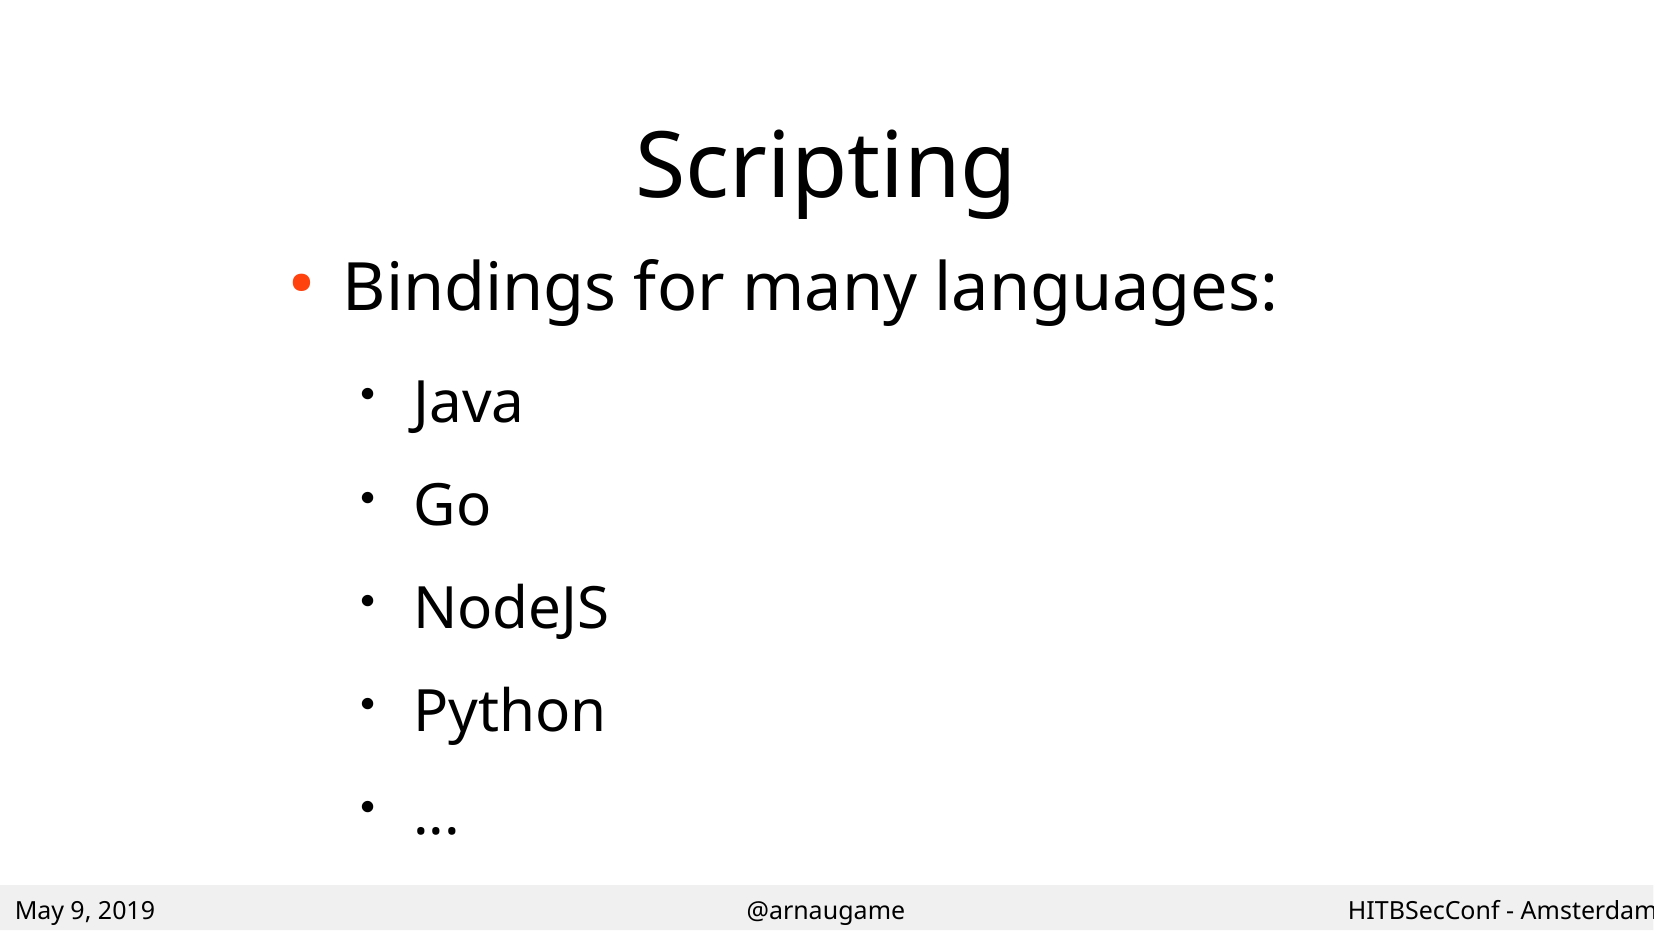

# Scripting
Bindings for many languages:
Java
Go
NodeJS
Python
...
May 9, 2019
@arnaugamez
HITBSecConf - Amsterdam